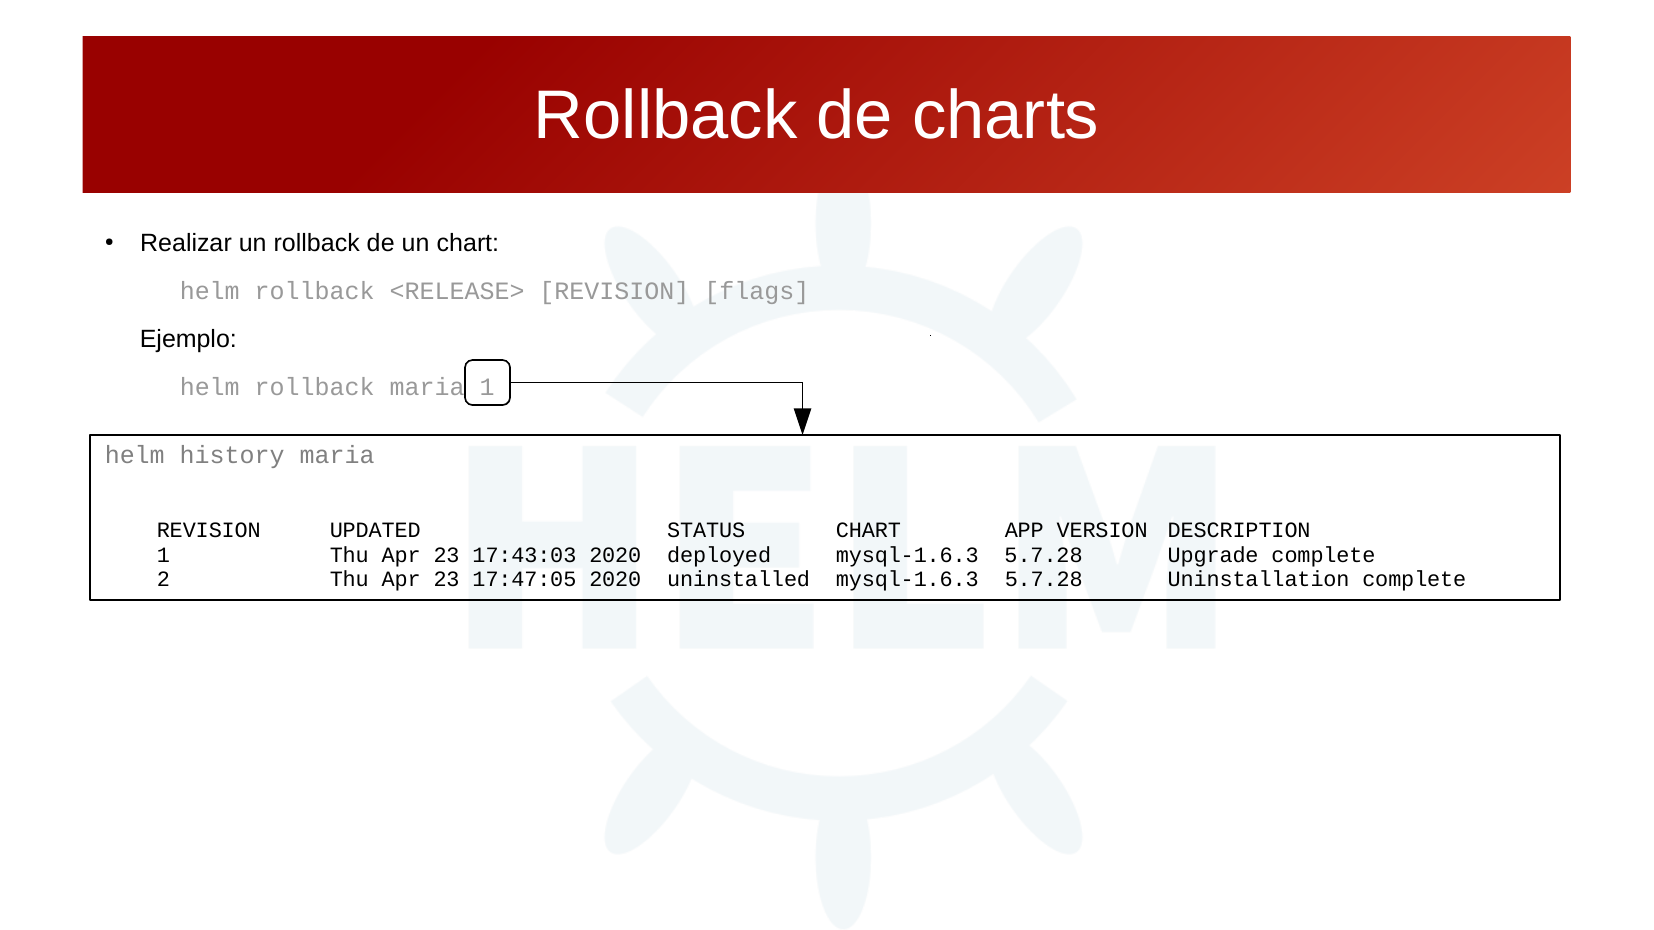

# Rollback de charts
Realizar un rollback de un chart:
	helm rollback <RELEASE> [REVISION] [flags]
 Ejemplo:
	helm rollback maria 1
helm history maria
 REVISION	UPDATED STATUS CHART 	APP VERSION	 DESCRIPTION
 1 	Thu Apr 23 17:43:03 2020 deployed mysql-1.6.3 5.7.28 	 Upgrade complete
 2 	Thu Apr 23 17:47:05 2020 uninstalled mysql-1.6.3	5.7.28 	 Uninstallation complete